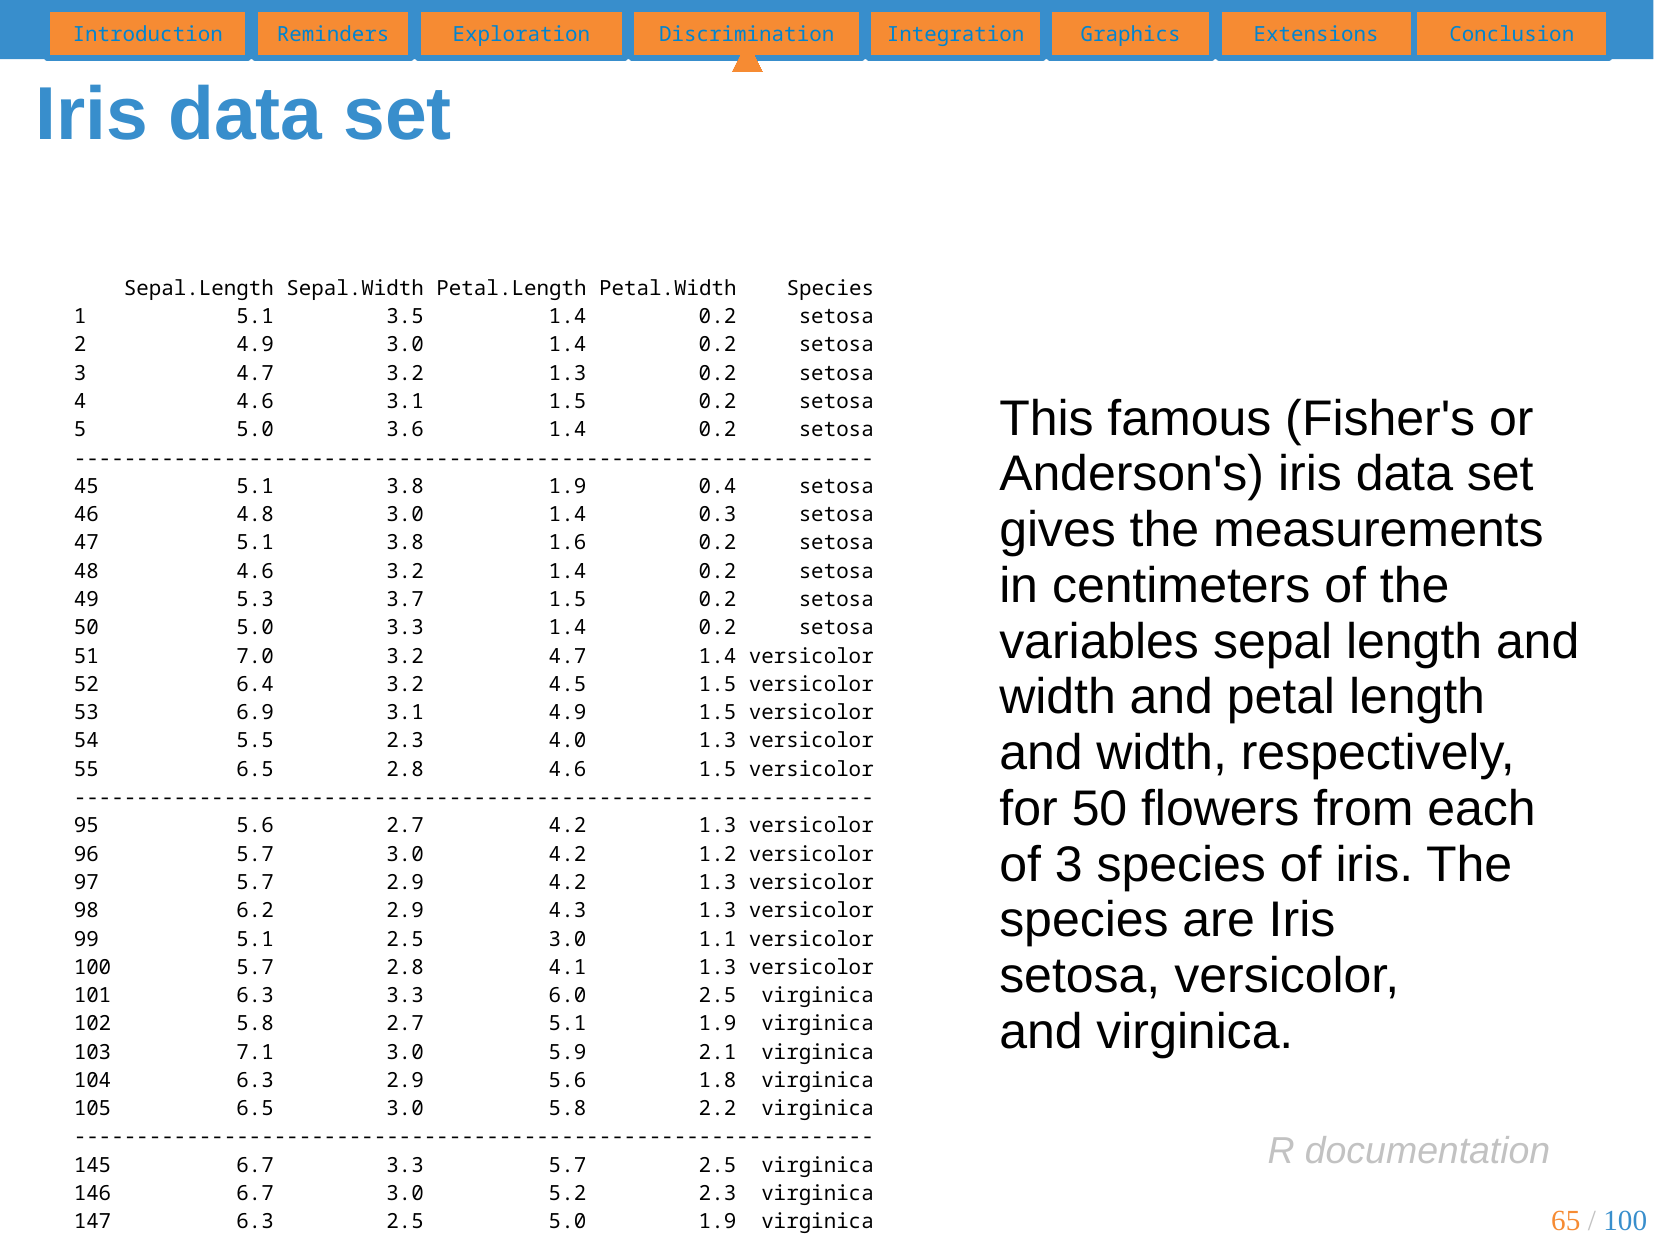

# Iris data set
 Sepal.Length Sepal.Width Petal.Length Petal.Width Species
1 5.1 3.5 1.4 0.2 setosa
2 4.9 3.0 1.4 0.2 setosa
3 4.7 3.2 1.3 0.2 setosa
4 4.6 3.1 1.5 0.2 setosa
5 5.0 3.6 1.4 0.2 setosa
----------------------------------------------------------------
45 5.1 3.8 1.9 0.4 setosa
46 4.8 3.0 1.4 0.3 setosa
47 5.1 3.8 1.6 0.2 setosa
48 4.6 3.2 1.4 0.2 setosa
49 5.3 3.7 1.5 0.2 setosa
50 5.0 3.3 1.4 0.2 setosa
51 7.0 3.2 4.7 1.4 versicolor
52 6.4 3.2 4.5 1.5 versicolor
53 6.9 3.1 4.9 1.5 versicolor
54 5.5 2.3 4.0 1.3 versicolor
55 6.5 2.8 4.6 1.5 versicolor
----------------------------------------------------------------
95 5.6 2.7 4.2 1.3 versicolor
96 5.7 3.0 4.2 1.2 versicolor
97 5.7 2.9 4.2 1.3 versicolor
98 6.2 2.9 4.3 1.3 versicolor
99 5.1 2.5 3.0 1.1 versicolor
100 5.7 2.8 4.1 1.3 versicolor
101 6.3 3.3 6.0 2.5 virginica
102 5.8 2.7 5.1 1.9 virginica
103 7.1 3.0 5.9 2.1 virginica
104 6.3 2.9 5.6 1.8 virginica
105 6.5 3.0 5.8 2.2 virginica
----------------------------------------------------------------
145 6.7 3.3 5.7 2.5 virginica
146 6.7 3.0 5.2 2.3 virginica
147 6.3 2.5 5.0 1.9 virginica
148 6.5 3.0 5.2 2.0 virginica
149 6.2 3.4 5.4 2.3 virginica
150 5.9 3.0 5.1 1.8 virginica
This famous (Fisher's or Anderson's) iris data set gives the measurements in centimeters of the variables sepal length and width and petal length and width, respectively, for 50 flowers from each of 3 species of iris. The species are Iris setosa, versicolor, and virginica.
R documentation
65